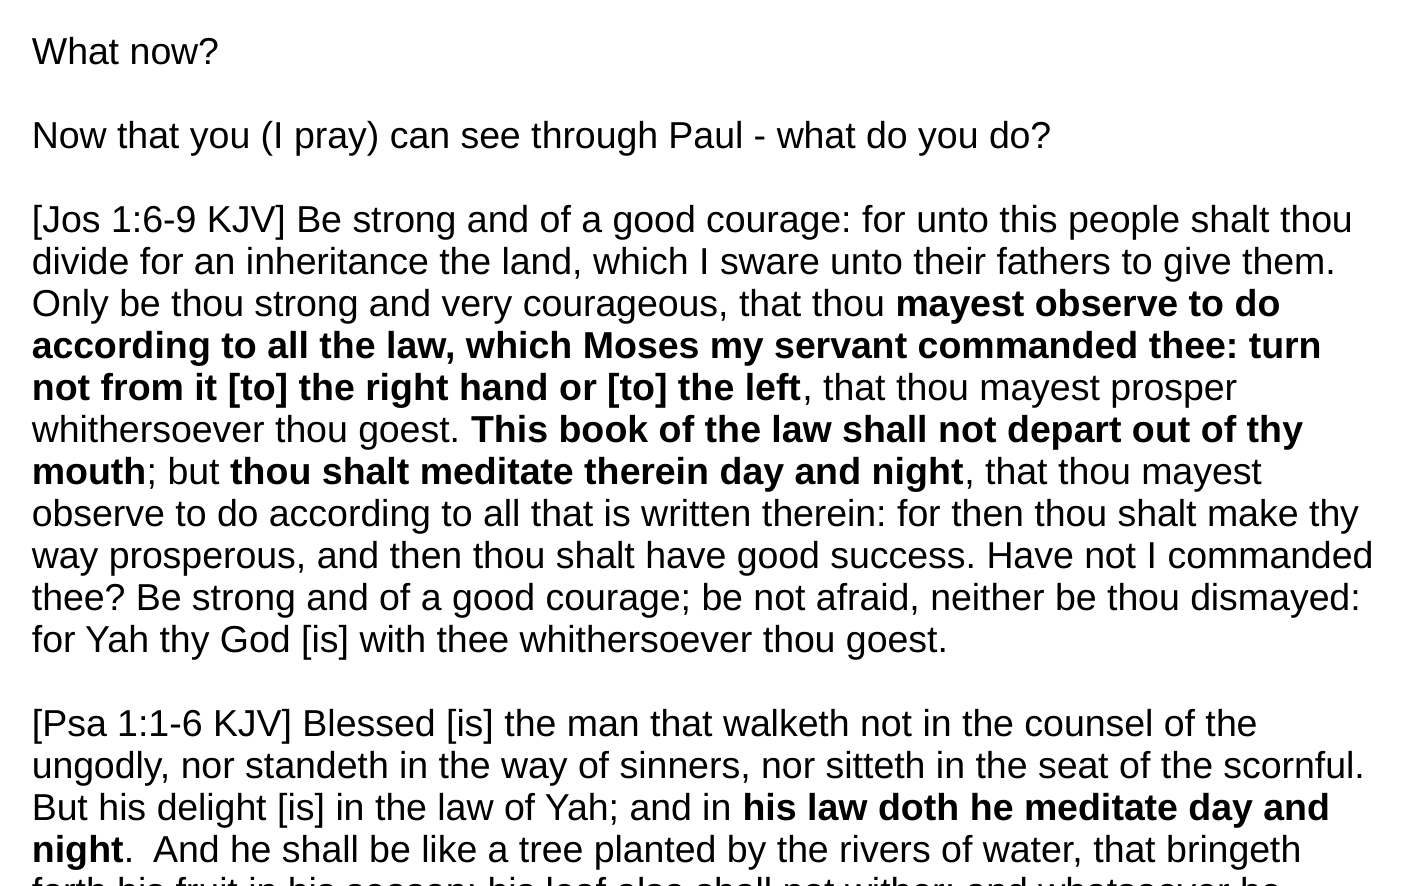

What now?
Now that you (I pray) can see through Paul - what do you do?
[Jos 1:6-9 KJV] Be strong and of a good courage: for unto this people shalt thou divide for an inheritance the land, which I sware unto their fathers to give them. Only be thou strong and very courageous, that thou mayest observe to do according to all the law, which Moses my servant commanded thee: turn not from it [to] the right hand or [to] the left, that thou mayest prosper whithersoever thou goest. This book of the law shall not depart out of thy mouth; but thou shalt meditate therein day and night, that thou mayest observe to do according to all that is written therein: for then thou shalt make thy way prosperous, and then thou shalt have good success. Have not I commanded thee? Be strong and of a good courage; be not afraid, neither be thou dismayed: for Yah thy God [is] with thee whithersoever thou goest.
[Psa 1:1-6 KJV] Blessed [is] the man that walketh not in the counsel of the ungodly, nor standeth in the way of sinners, nor sitteth in the seat of the scornful. But his delight [is] in the law of Yah; and in his law doth he meditate day and night. And he shall be like a tree planted by the rivers of water, that bringeth forth his fruit in his season; his leaf also shall not wither; and whatsoever he doeth shall prosper. The ungodly [are] not so: but [are] like the chaff which the wind driveth away. Therefore the ungodly shall not stand in the judgment, nor sinners in the congregation of the righteous. For the LORD knoweth the way of the righteous: but the way of the ungodly shall perish.
If we don't want to be among the "ungodly", the TARES, the CHAFF - we need to meditate on His law day and night - and make sure it's written to our heart, our mind - so we do it.
[Deu 6:4-9 KJV] Hear, O Israel: Yah our God [is] one YAH:And thou shalt love Yah thy God with all thine heart, and with all thy soul, and with all thy might. And these words, which I command thee this day, shall be in thine heart: And thou shalt teach them diligently unto thy children, and shalt talk of them when thou sittest in thine house, and when thou walkest by the way, and when thou liest down, and when thou risest up. And thou shalt bind them for a sign upon thine hand, and they shall be as frontlets between thine eyes. And thou shalt write them upon the posts of thy house, and on thy gates.